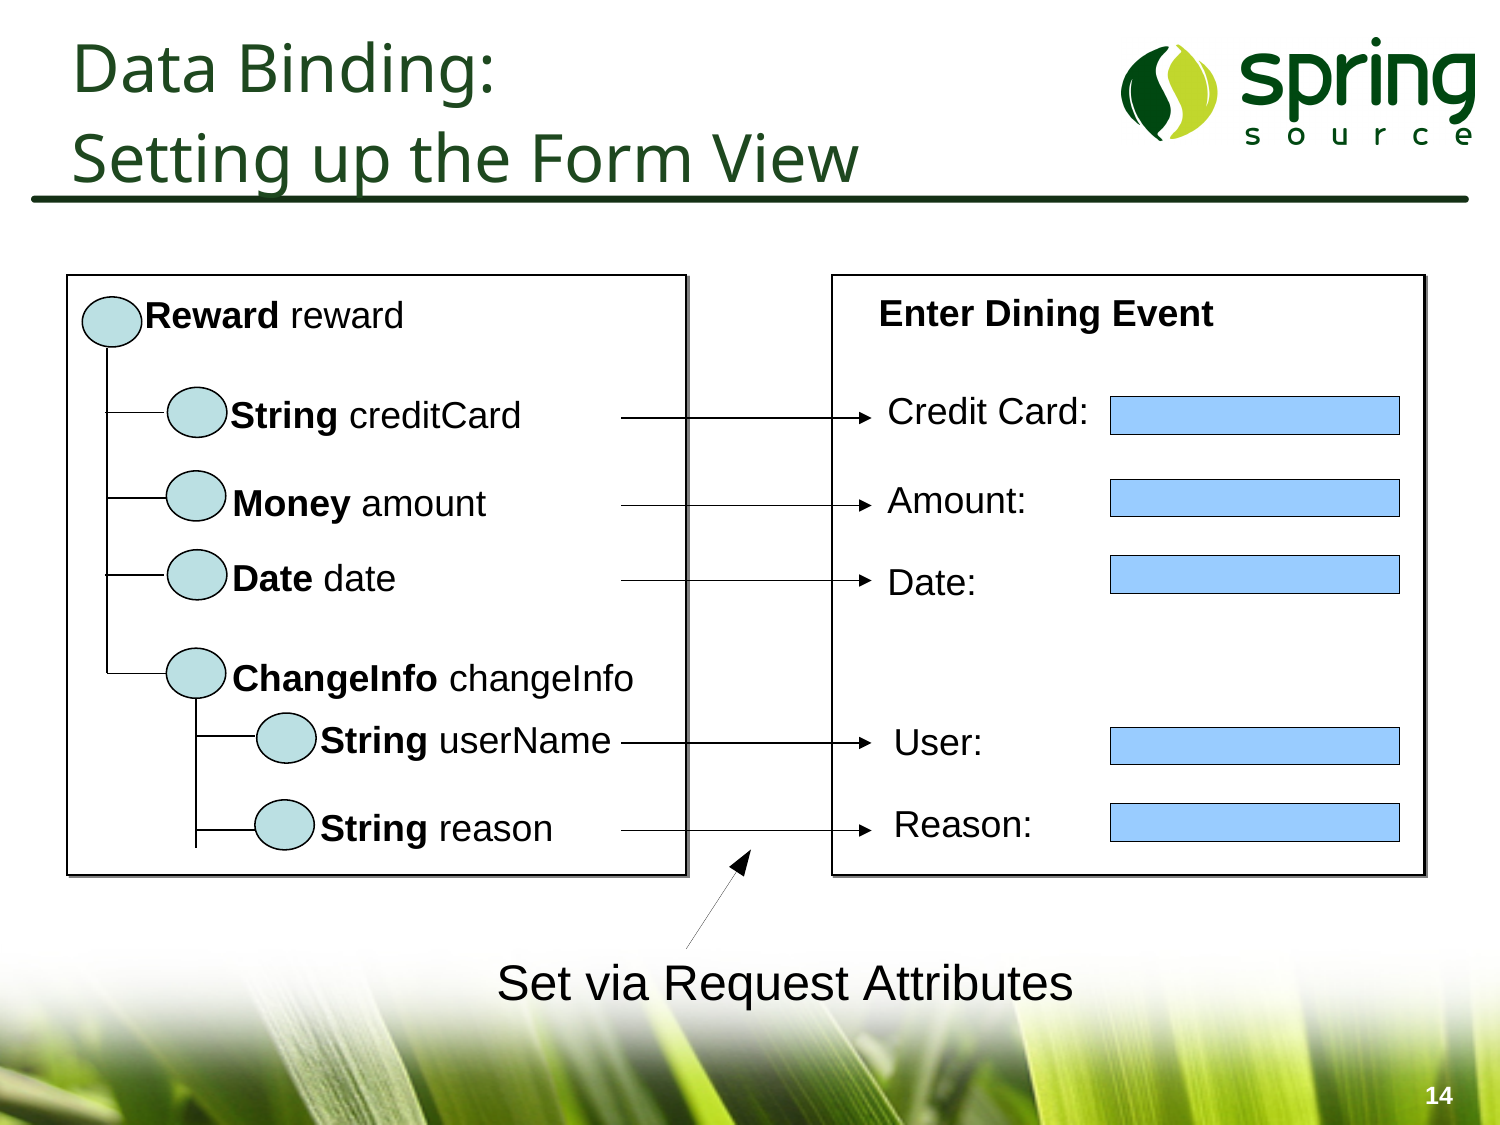

# Data Binding: Setting up the Form View
Reward reward
 String creditCard
Money amount
Date date
String userName
String reason
Enter Dining Event
Credit Card:
Amount:
Date:
ChangeInfo changeInfo
User:
Reason:
Set via Request Attributes